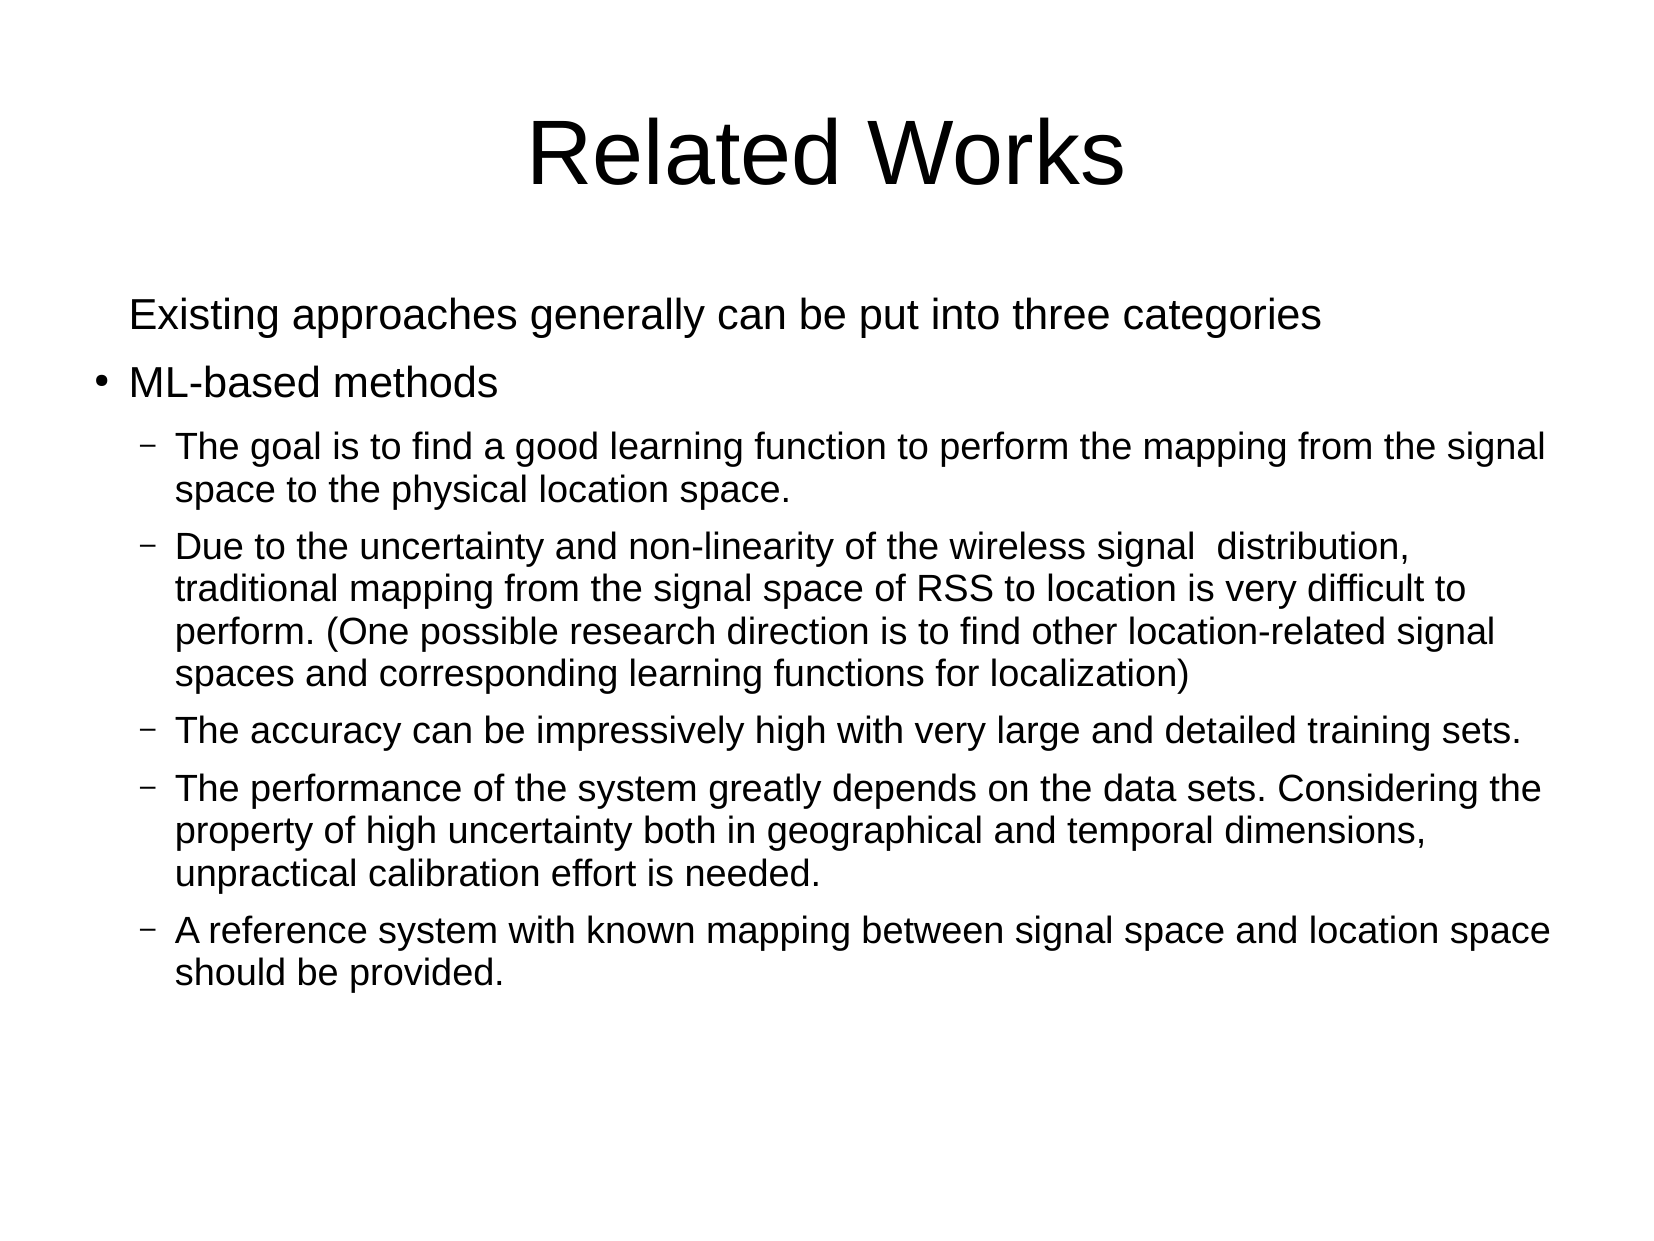

# Related Works
Existing approaches generally can be put into three categories
ML-based methods
The goal is to find a good learning function to perform the mapping from the signal space to the physical location space.
Due to the uncertainty and non-linearity of the wireless signal distribution, traditional mapping from the signal space of RSS to location is very difficult to perform. (One possible research direction is to find other location-related signal spaces and corresponding learning functions for localization)
The accuracy can be impressively high with very large and detailed training sets.
The performance of the system greatly depends on the data sets. Considering the property of high uncertainty both in geographical and temporal dimensions, unpractical calibration effort is needed.
A reference system with known mapping between signal space and location space should be provided.